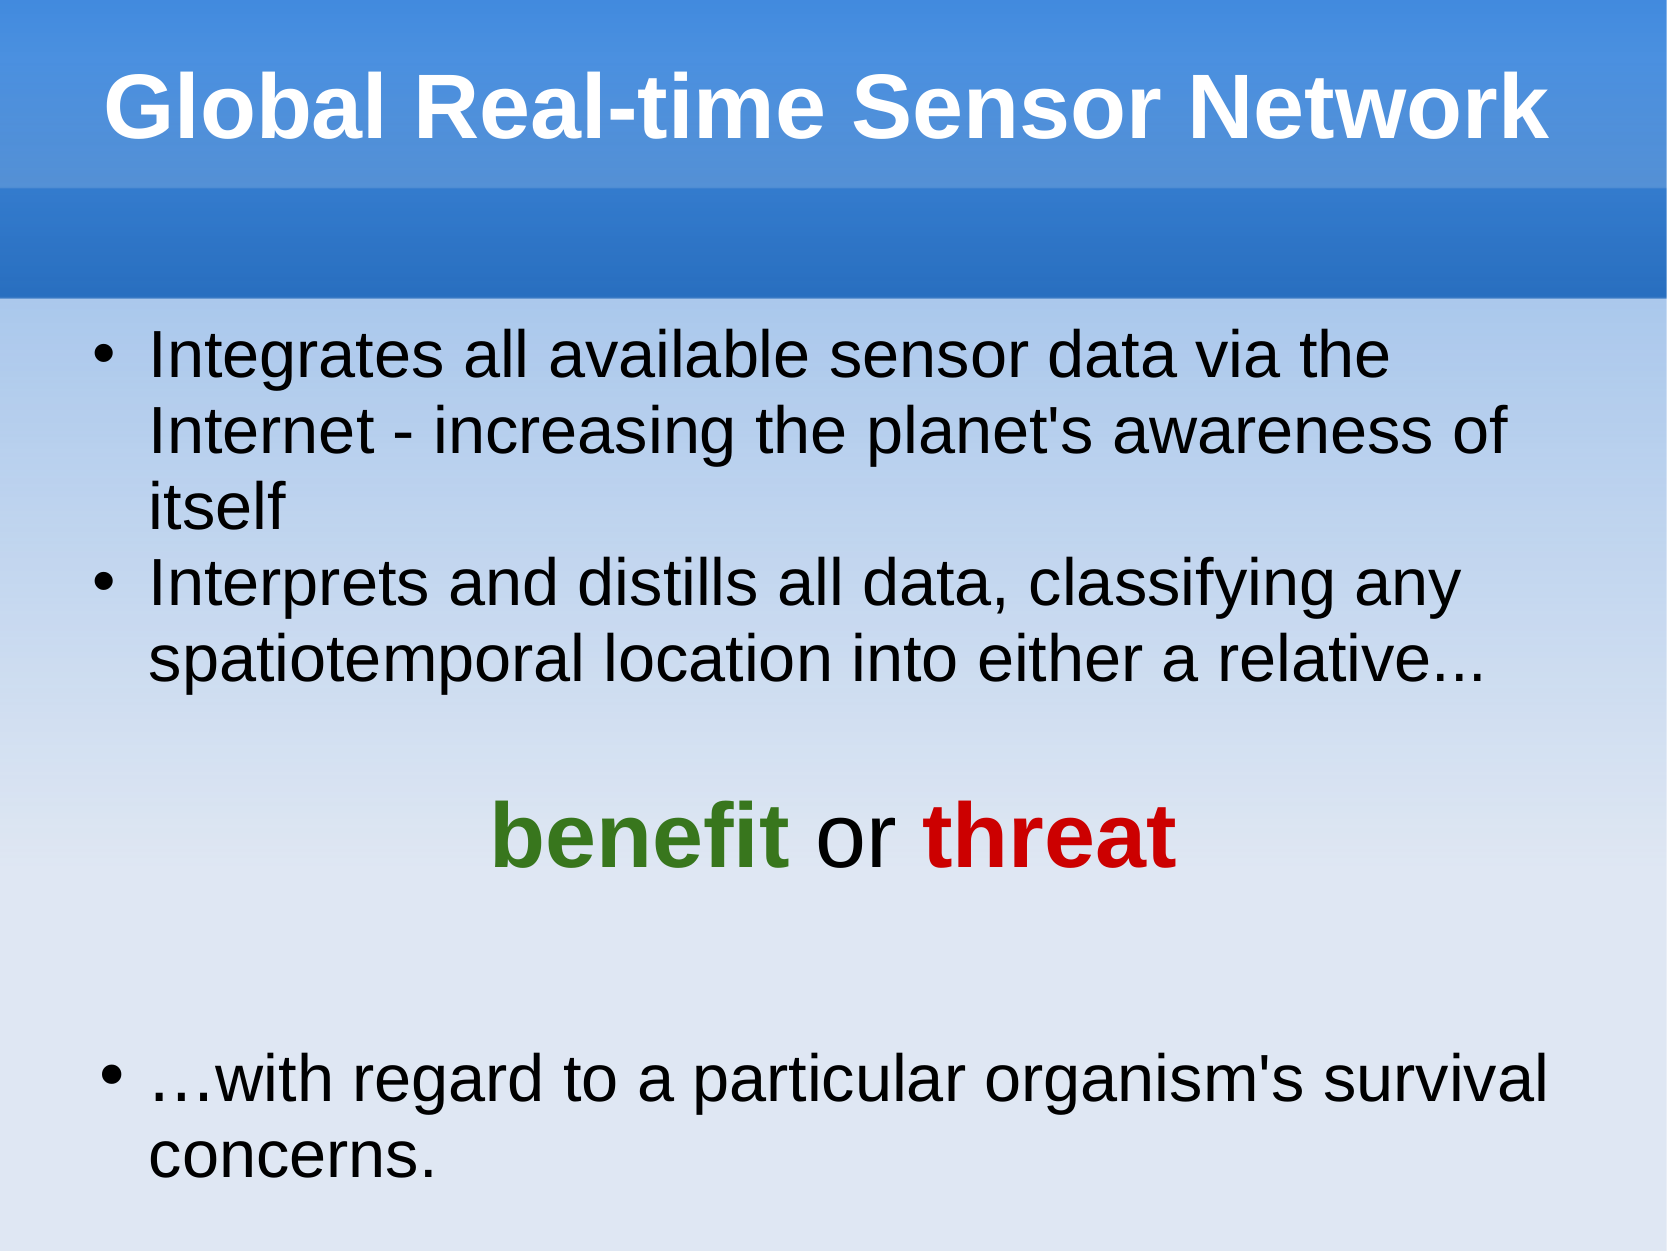

# Global Real-time Sensor Network
Integrates all available sensor data via the Internet - increasing the planet's awareness of itself
Interprets and distills all data, classifying any spatiotemporal location into either a relative...
benefit or threat
…with regard to a particular organism's survival concerns.